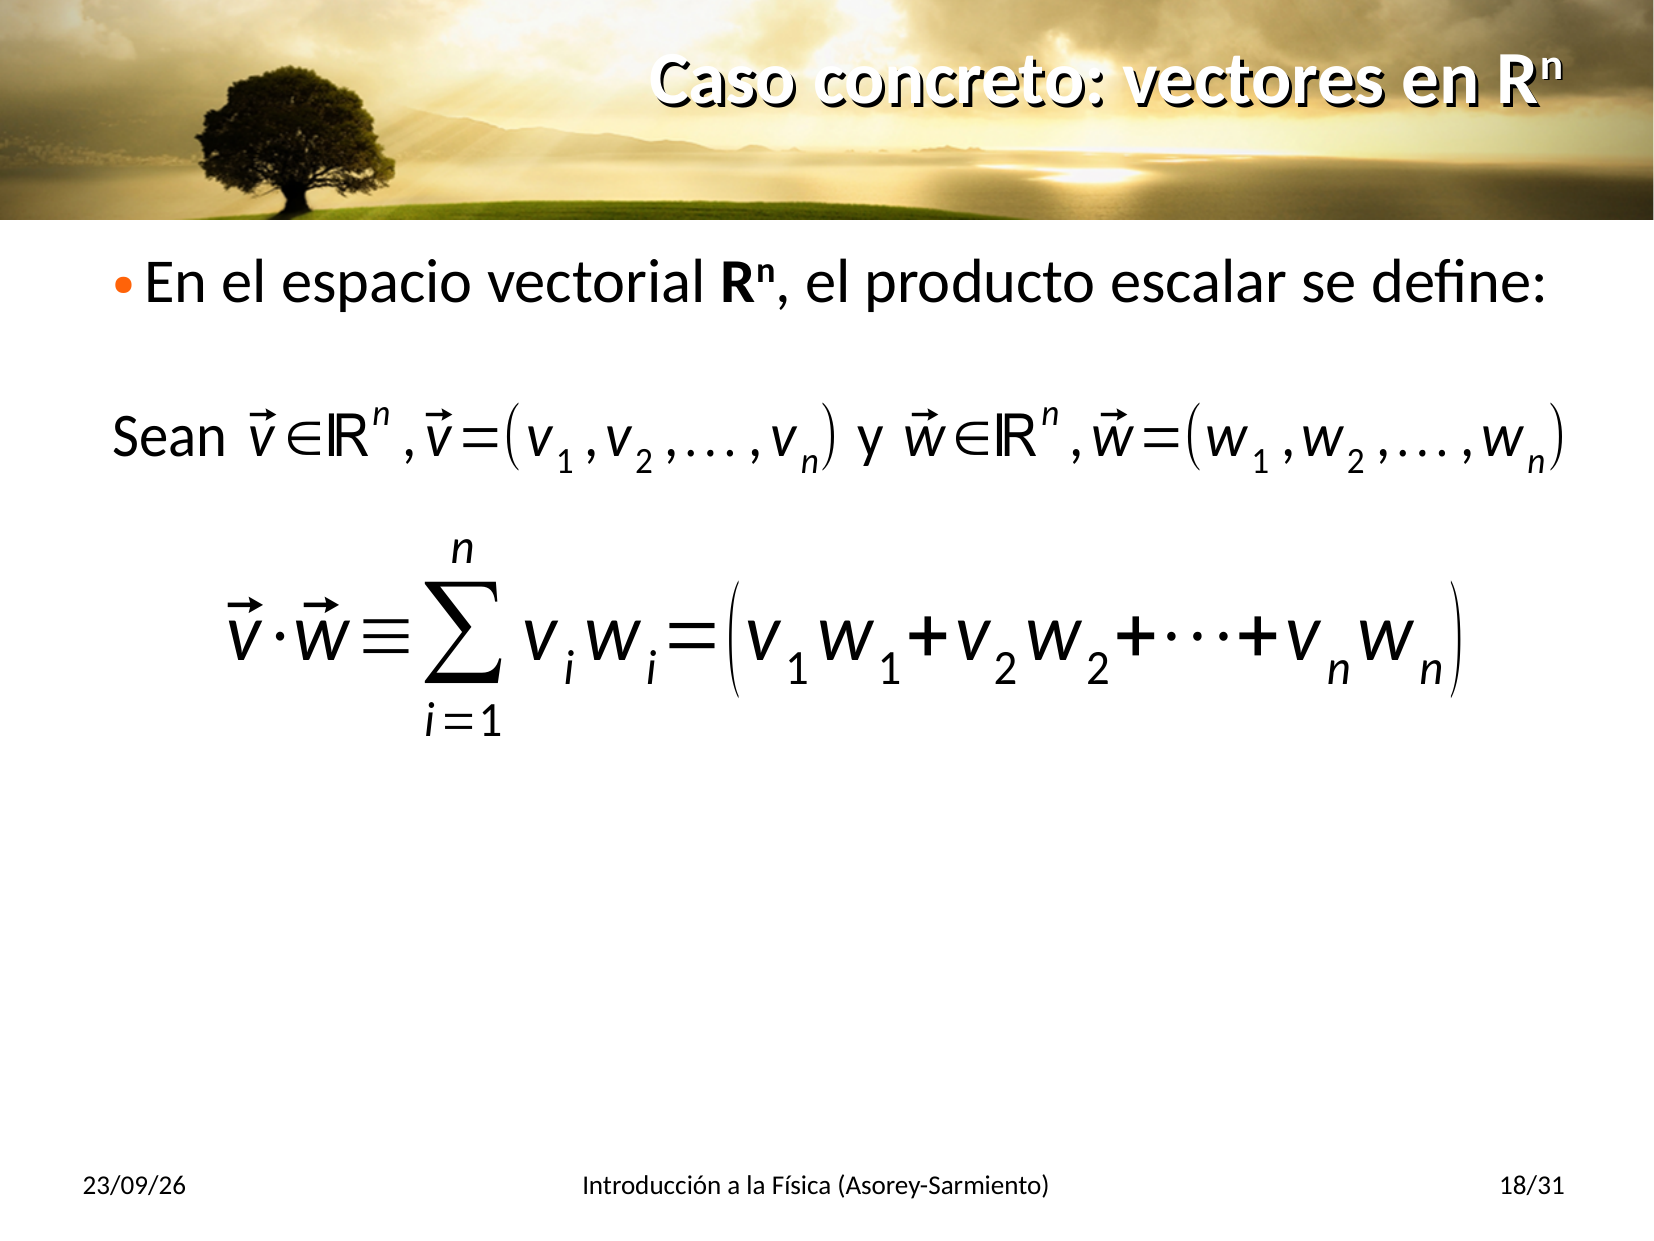

# Caso concreto: vectores en Rn
En el espacio vectorial Rn, el producto escalar se define:
Introducción a la Física (Asorey-Sarmiento)
18